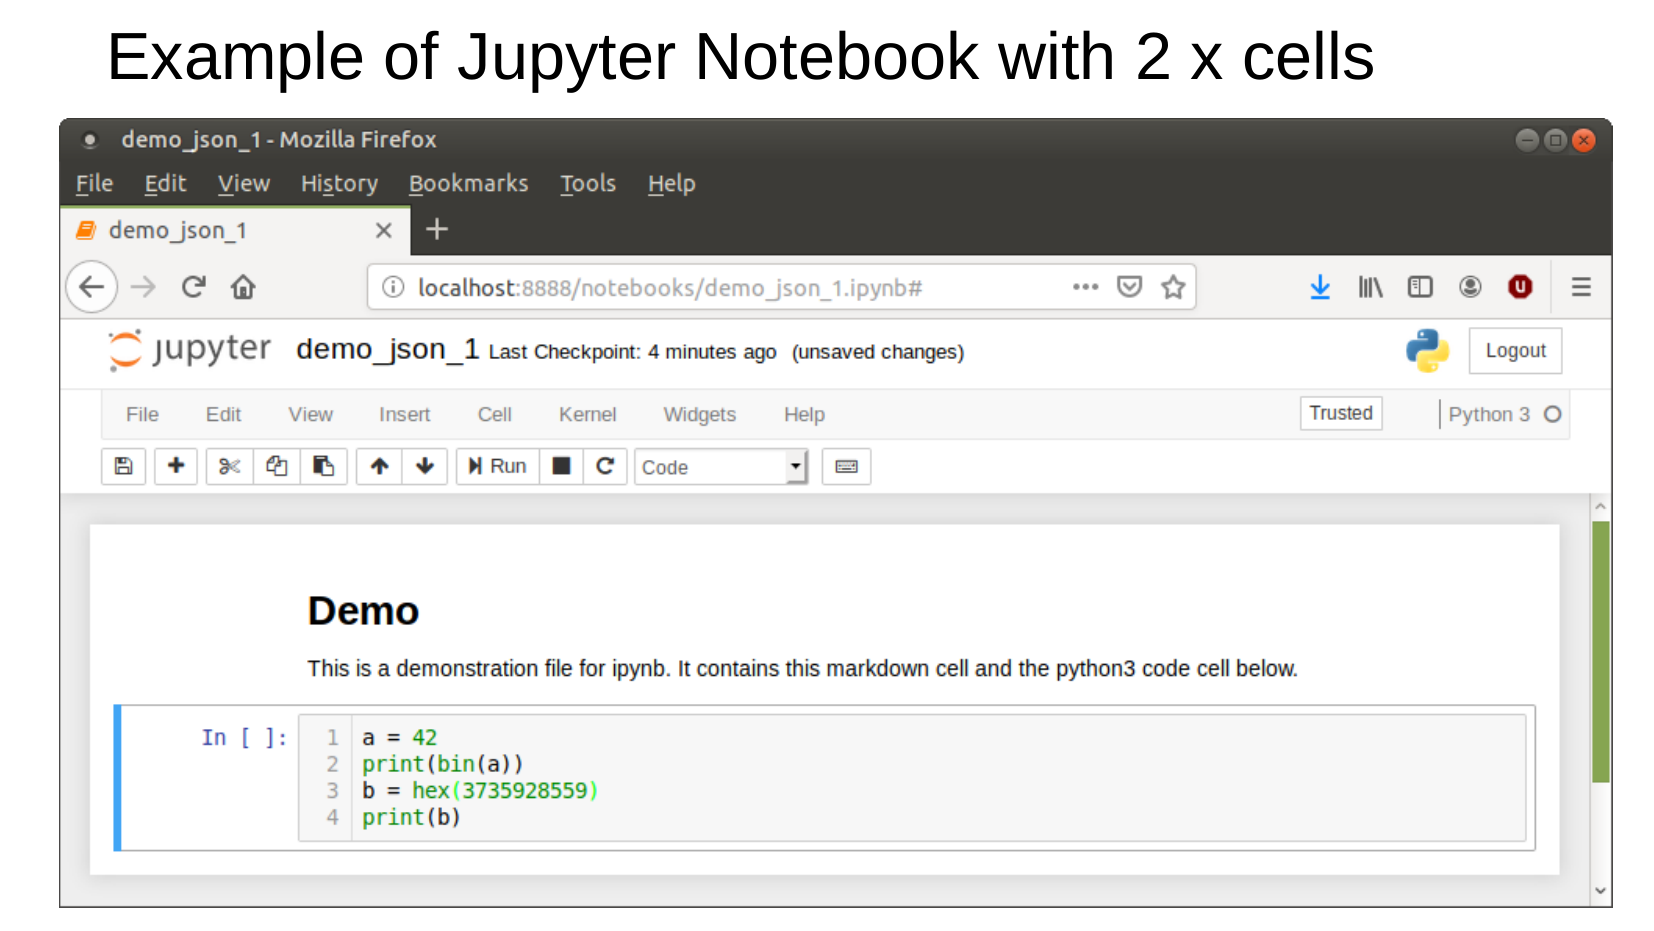

# Example of Jupyter Notebook with 2 x cells